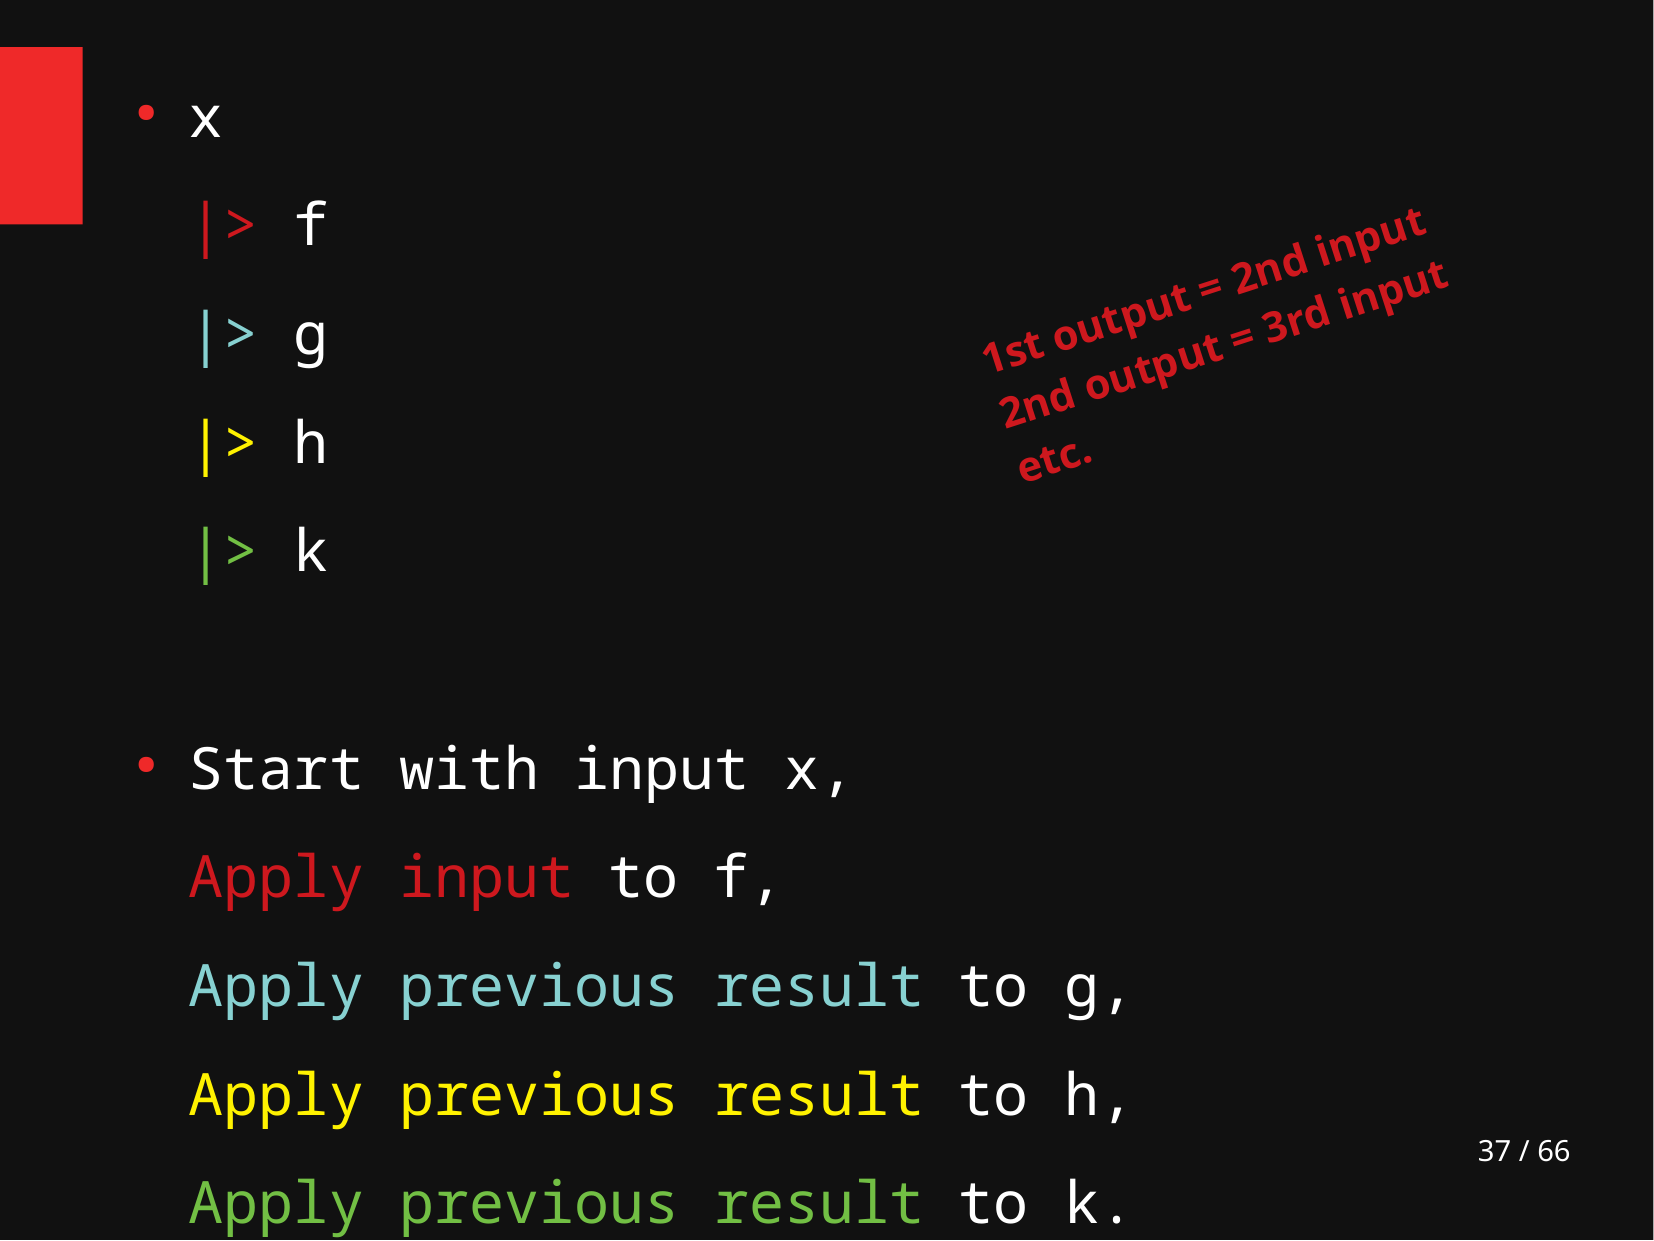

# x
|> f
|> g
|> h
|> k
Start with input x,
Apply input to f,
Apply previous result to g,
Apply previous result to h,
Apply previous result to k.
1st output = 2nd input
2nd output = 3rd input
etc.
37